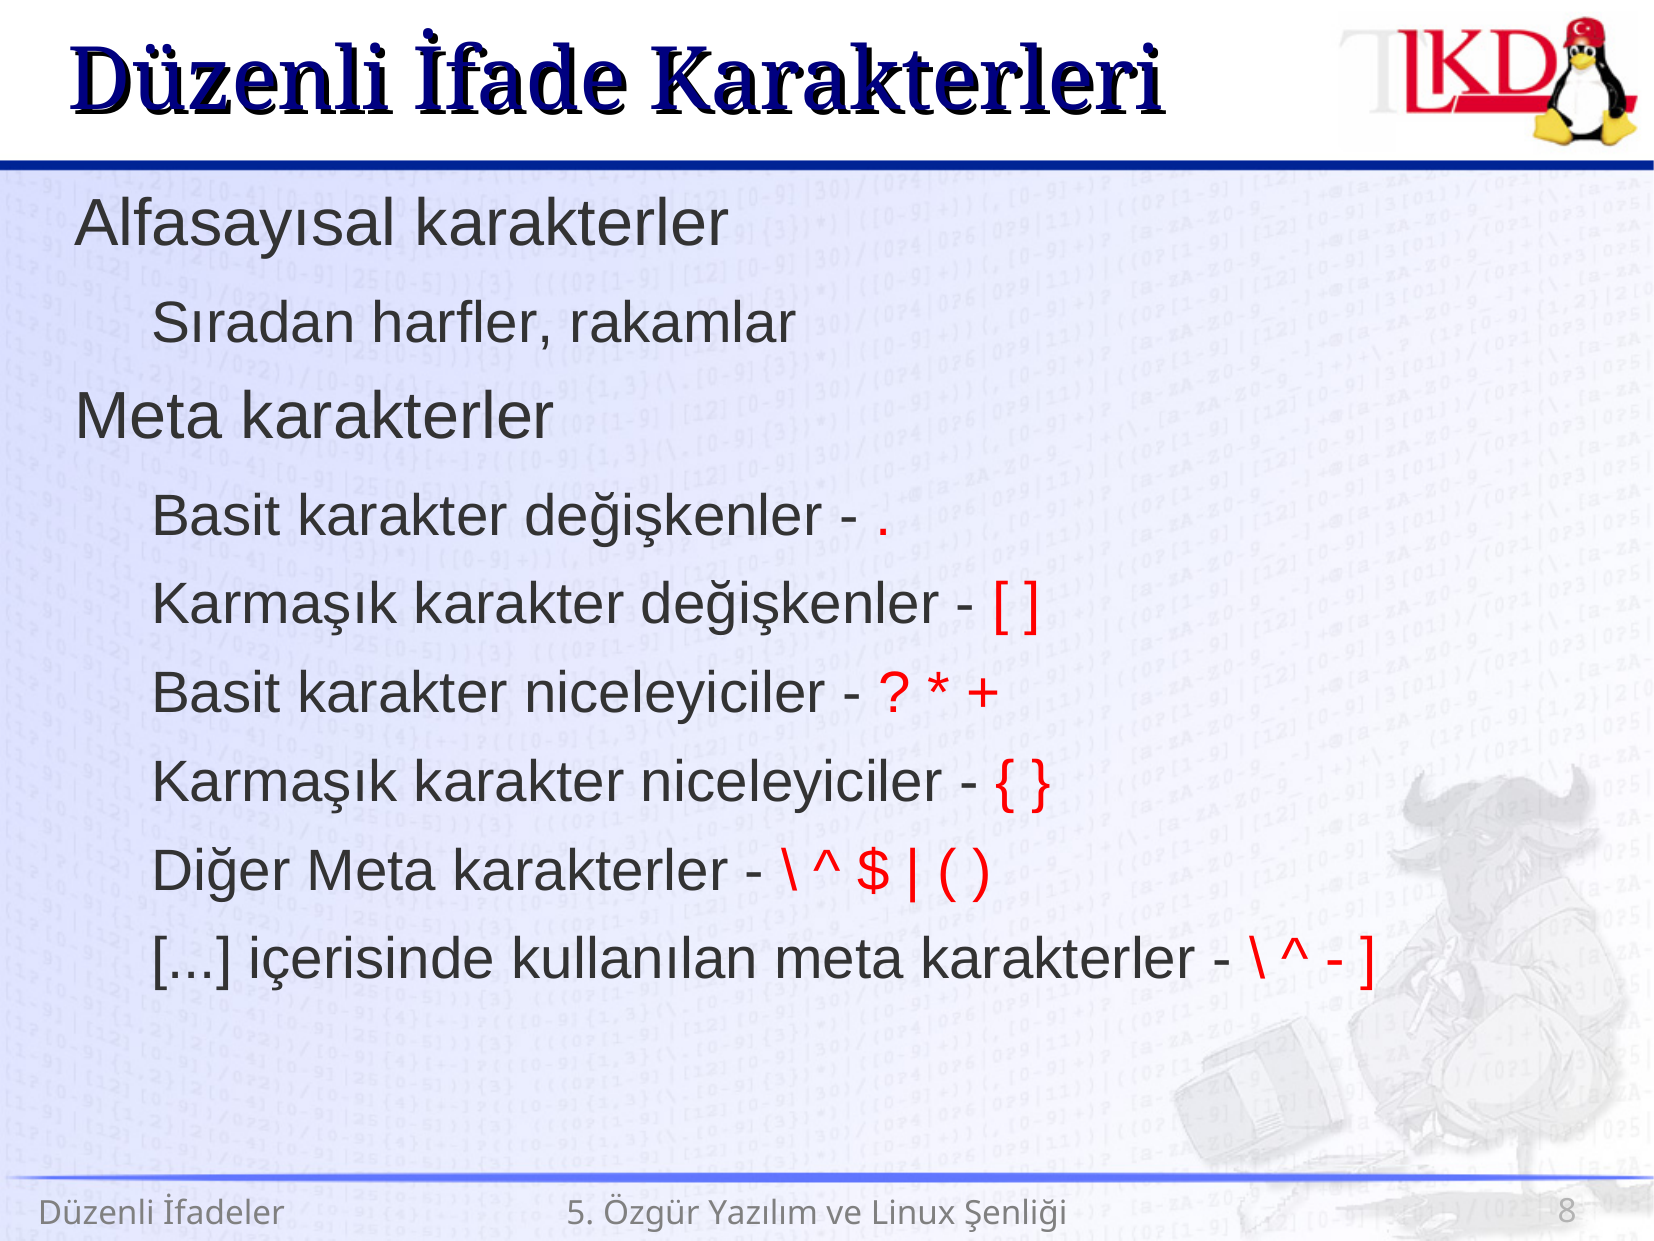

# Düzenli İfade Karakterleri
Alfasayısal karakterler
Sıradan harfler, rakamlar
Meta karakterler
Basit karakter değişkenler - .
Karmaşık karakter değişkenler - [ ]
Basit karakter niceleyiciler - ? * +
Karmaşık karakter niceleyiciler - { }
Diğer Meta karakterler - \ ^ $ | ( )
[...] içerisinde kullanılan meta karakterler - \ ^ - ]